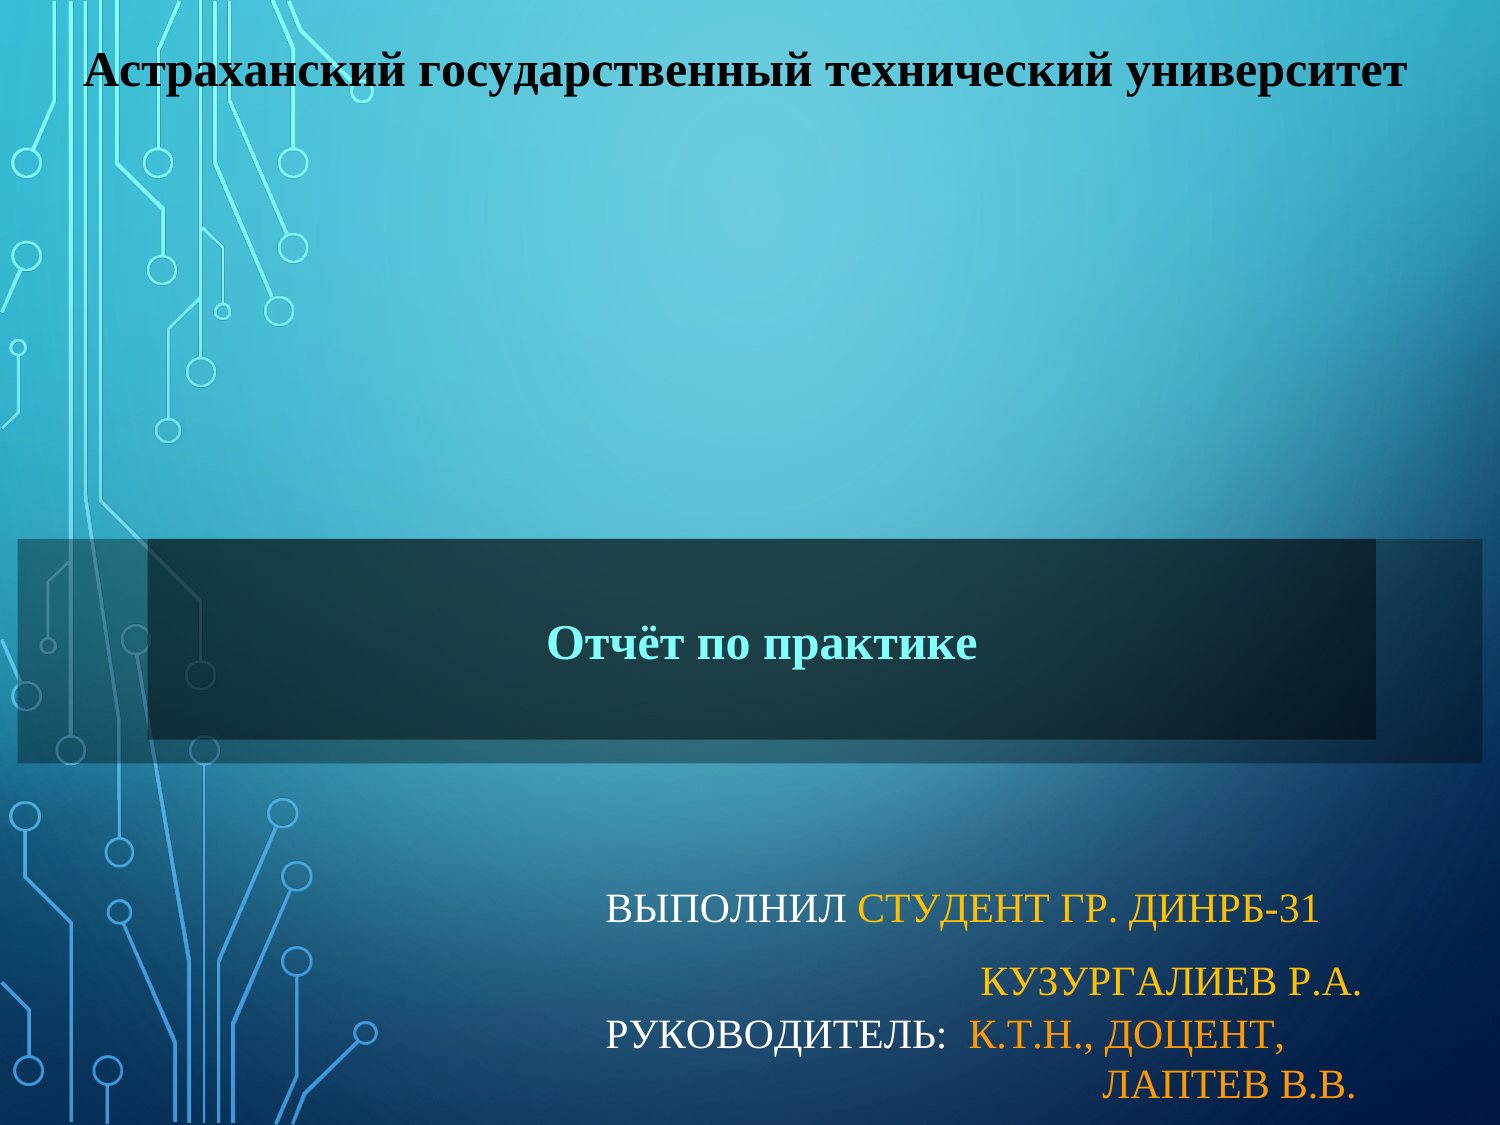

Астраханский государственный технический университет
Отчёт по практике
ВЫПОЛНИЛ СТУДЕНТ ГР. ДИНРБ-31
 		КУЗУРГАЛИЕВ Р.А.
РУКОВОДИТЕЛЬ: К.Т.Н., ДОЦЕНТ, 			 	ЛАПТЕВ В.В.